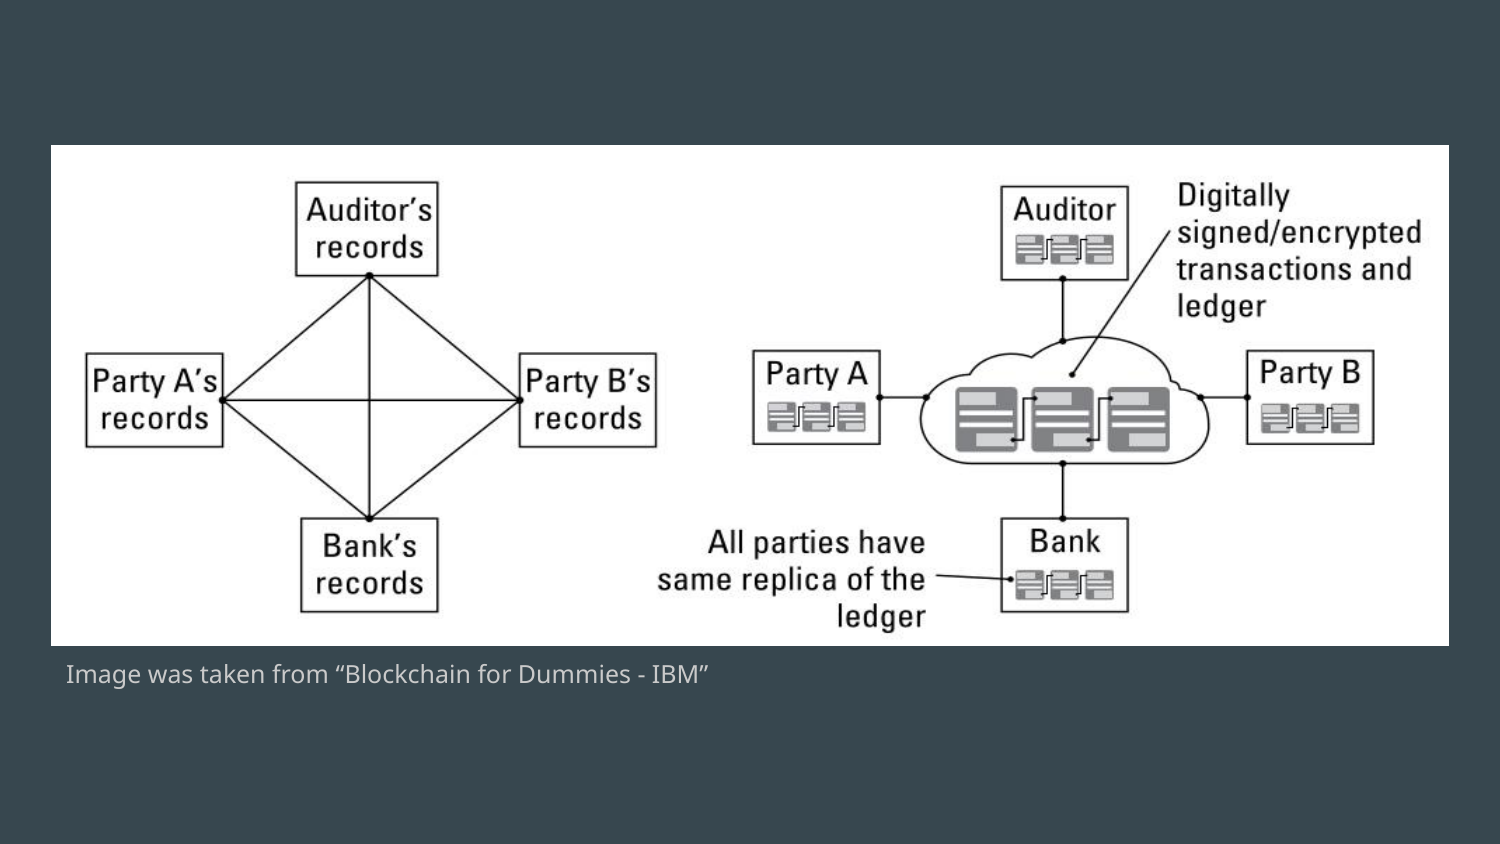

# Image was taken from “Blockchain for Dummies - IBM”